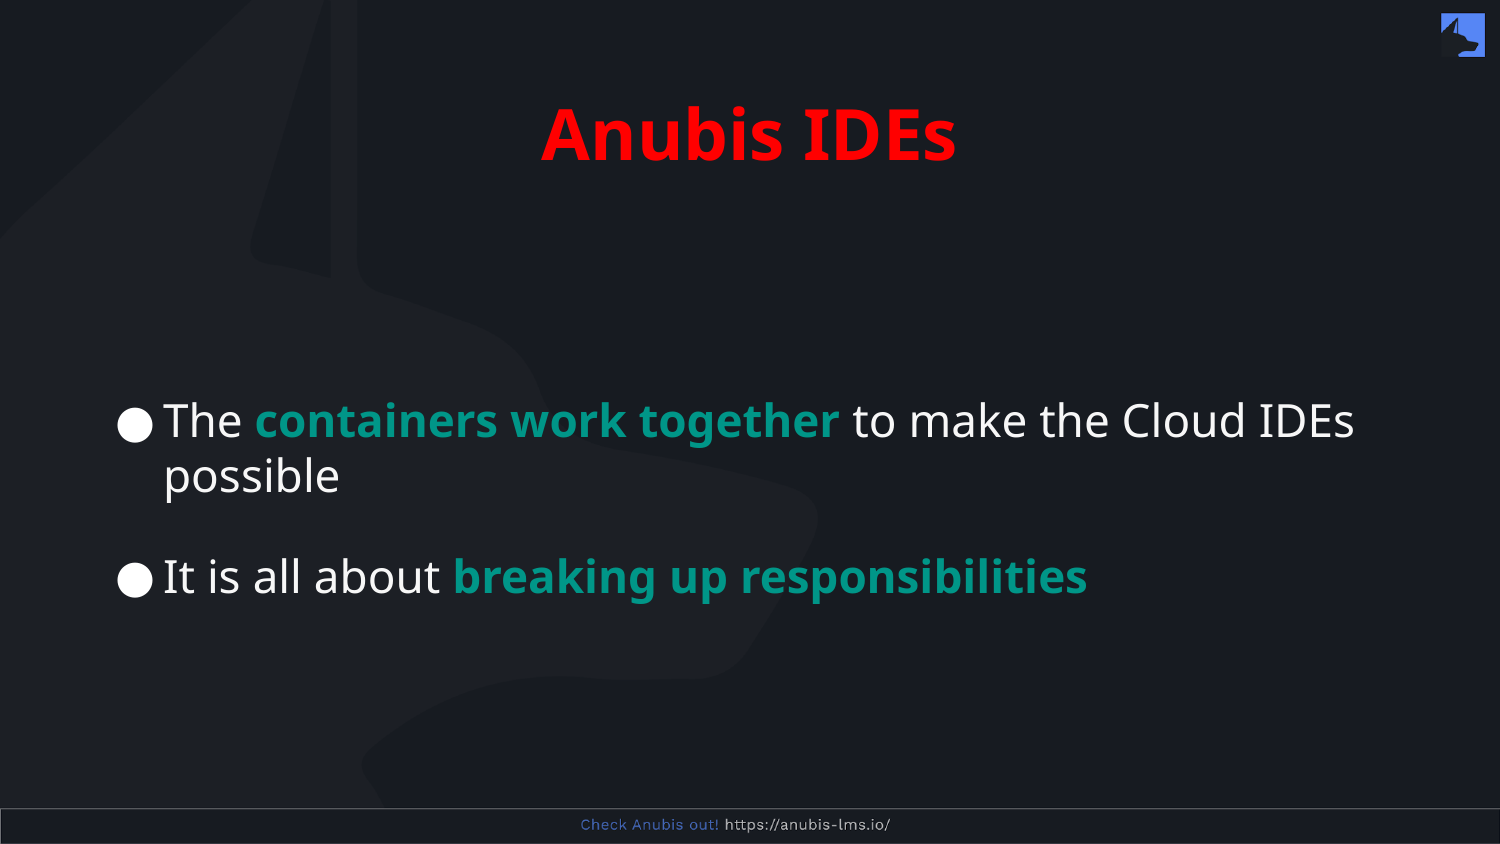

Anubis IDEs
# The containers work together to make the Cloud IDEs possible
It is all about breaking up responsibilities